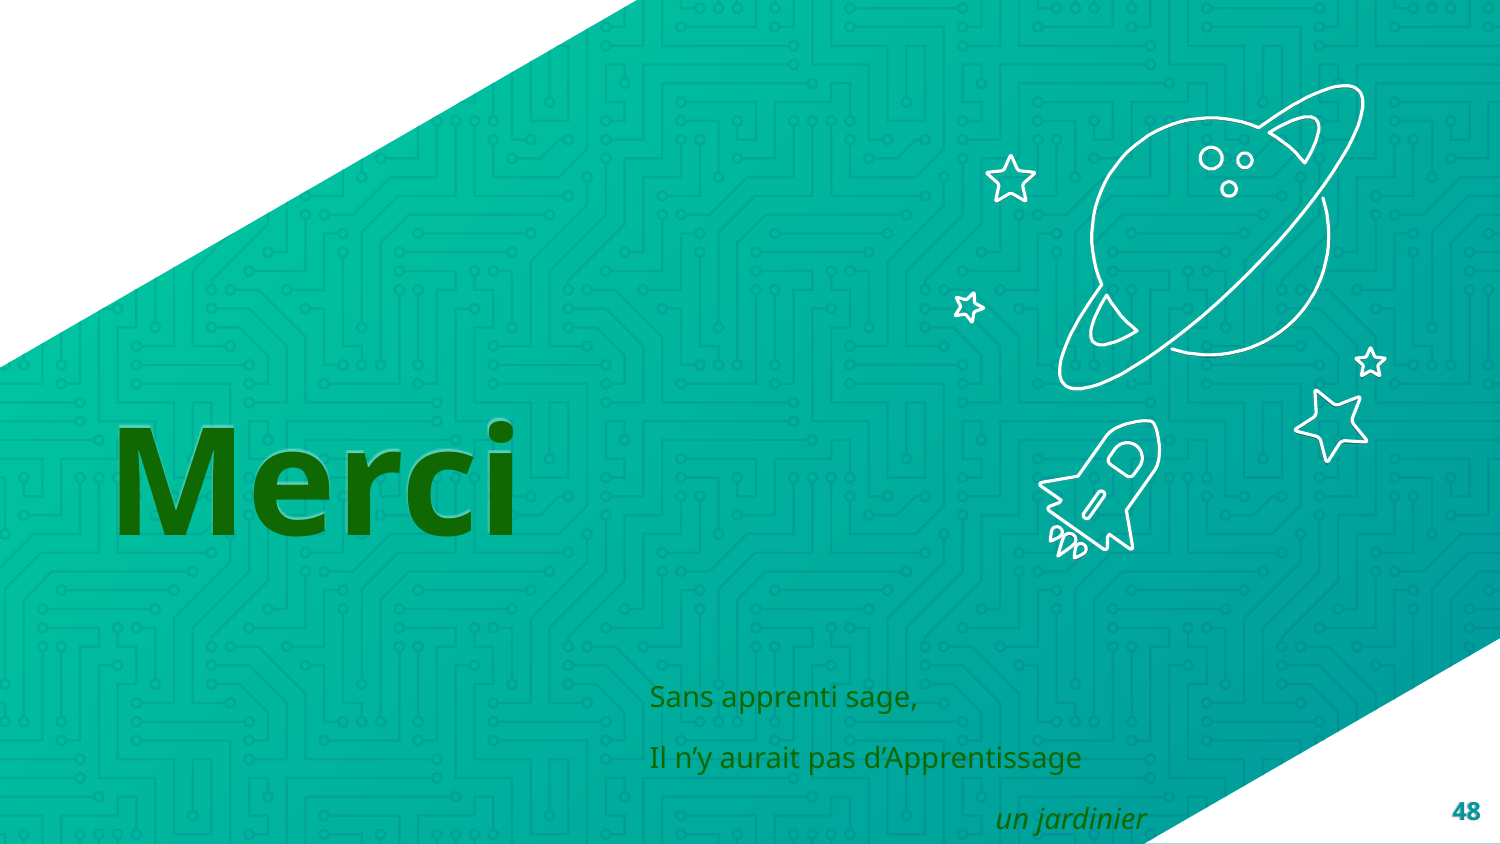

# Merci
Sans apprenti sage,
Il n’y aurait pas d’Apprentissage
un jardinier